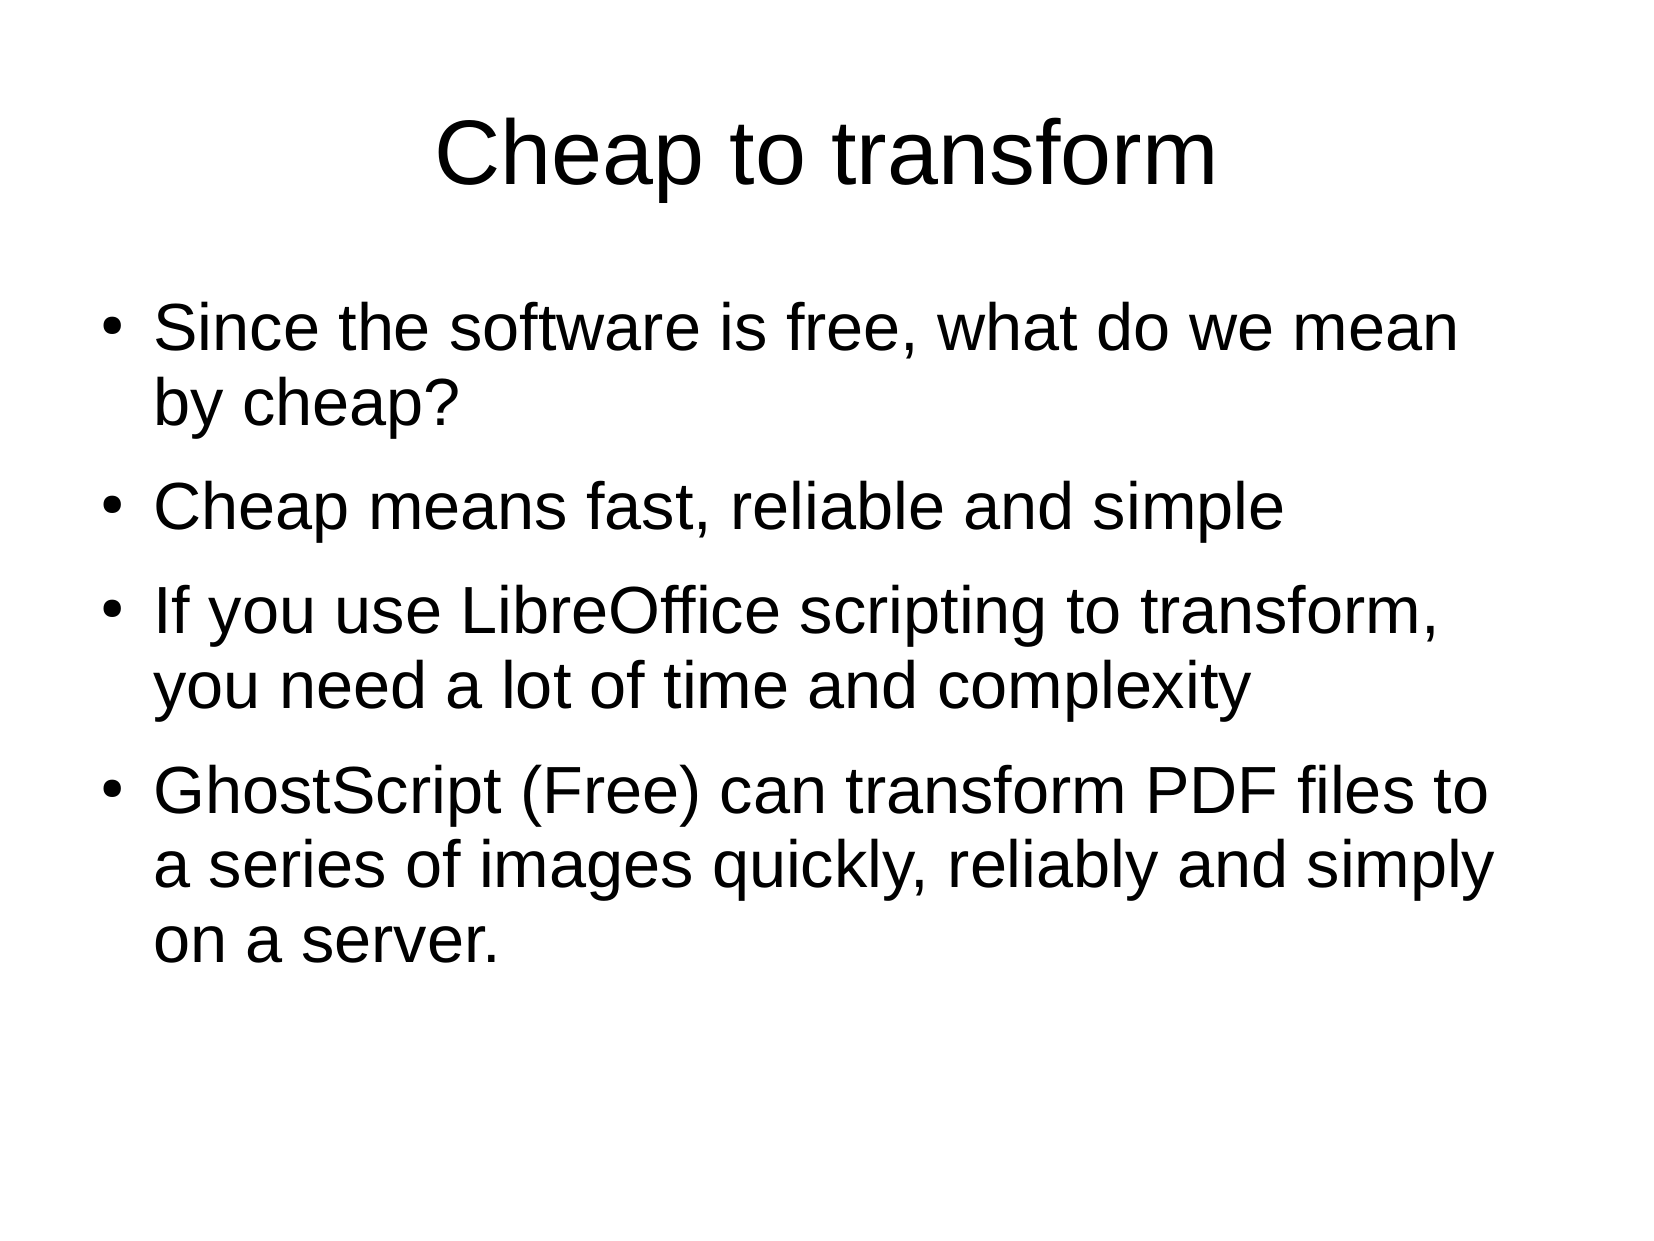

# Cheap to transform
Since the software is free, what do we mean by cheap?
Cheap means fast, reliable and simple
If you use LibreOffice scripting to transform, you need a lot of time and complexity
GhostScript (Free) can transform PDF files to a series of images quickly, reliably and simply on a server.